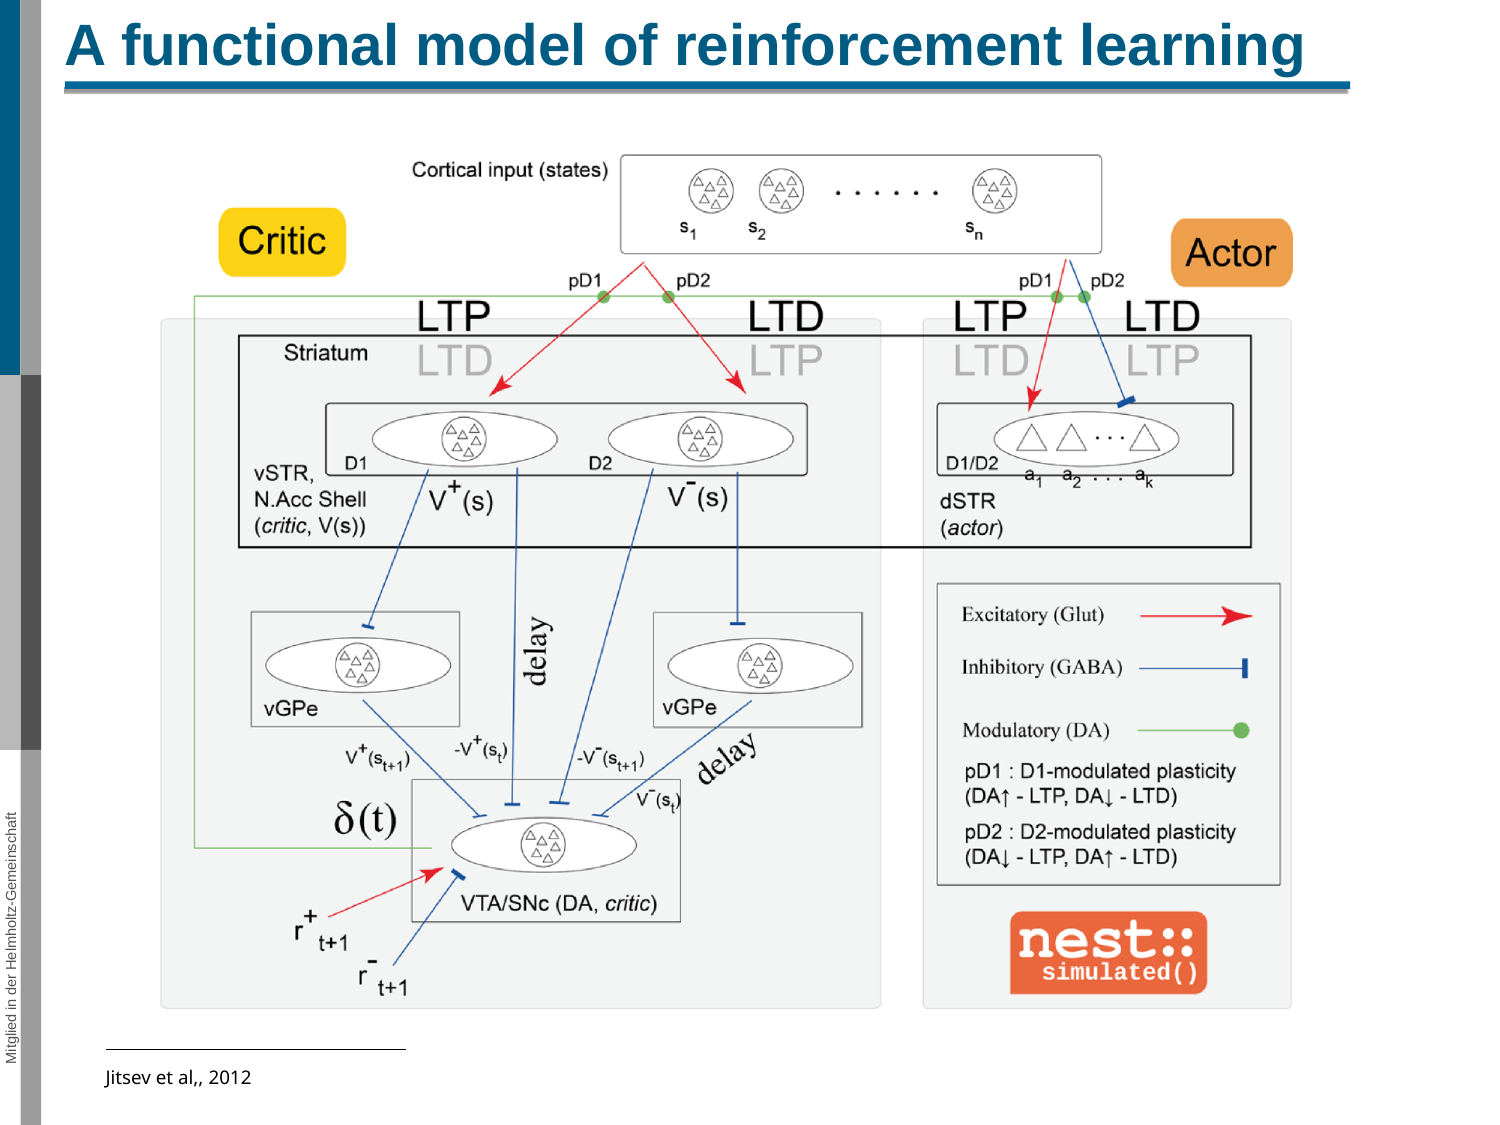

A functional model of reinforcement learning
−
−
Jitsev et al,, 2012